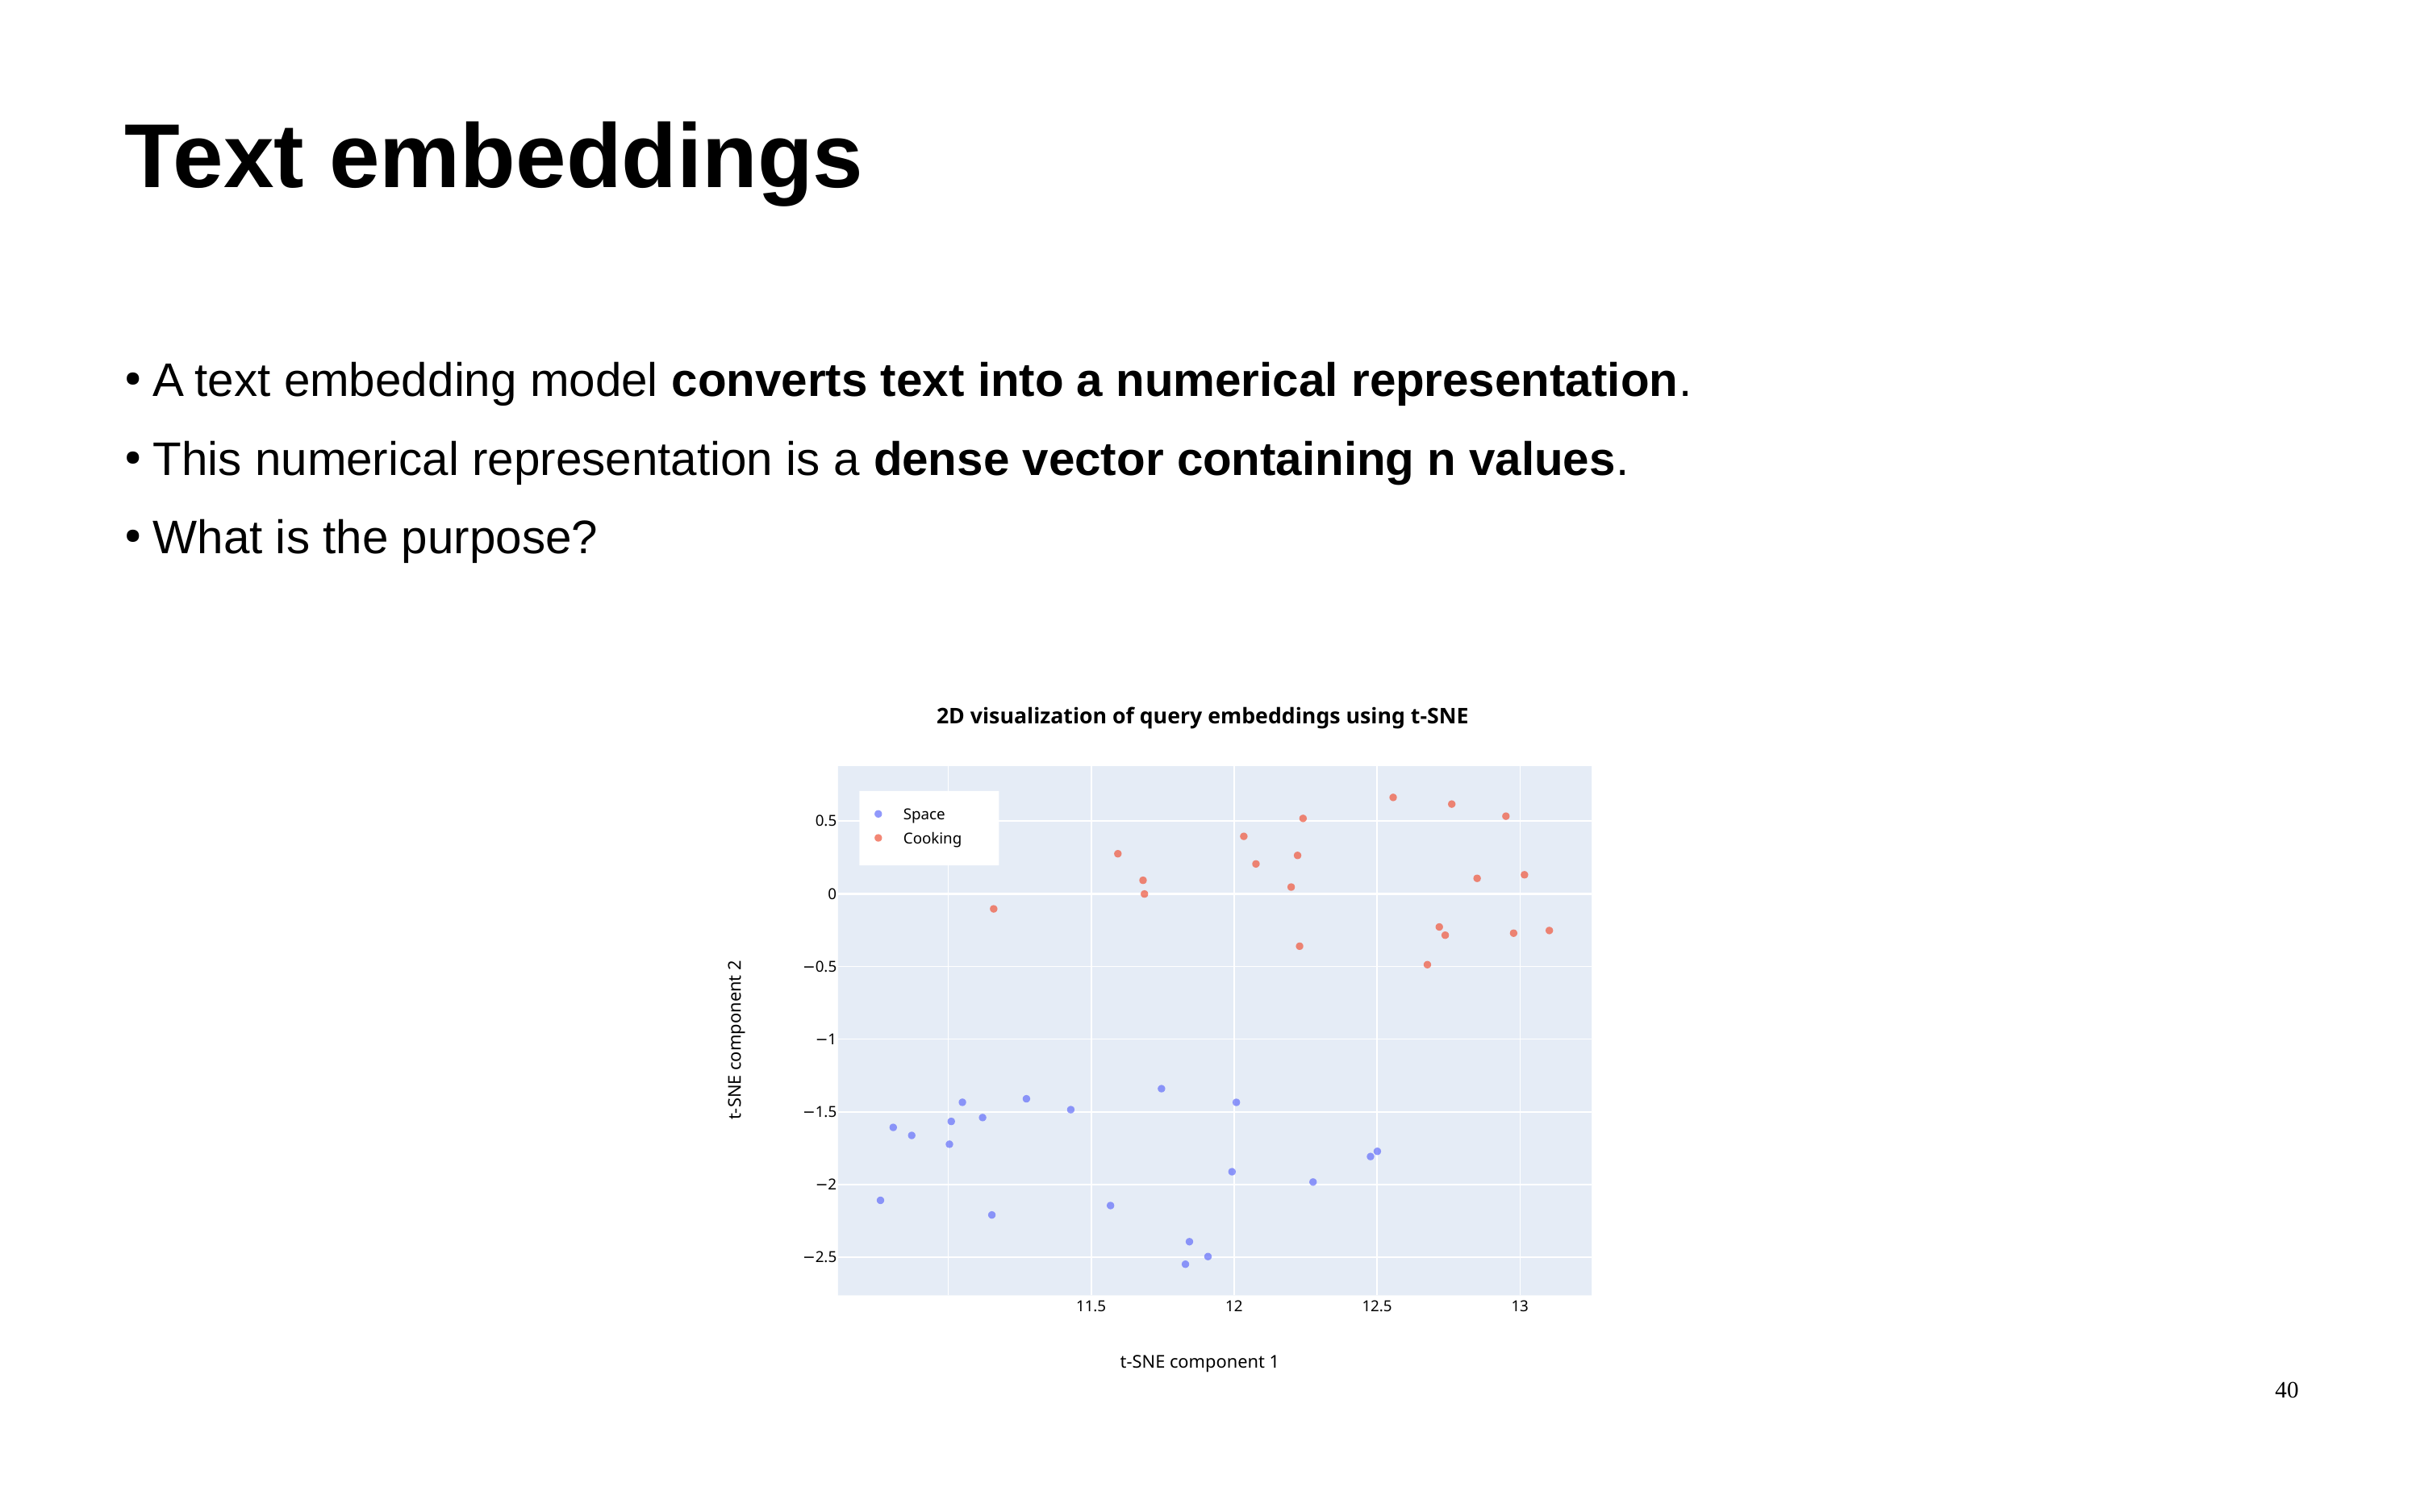

Text embeddings
A text embedding model converts text into a numerical representation.
This numerical representation is a dense vector containing n values.
What is the purpose?
40